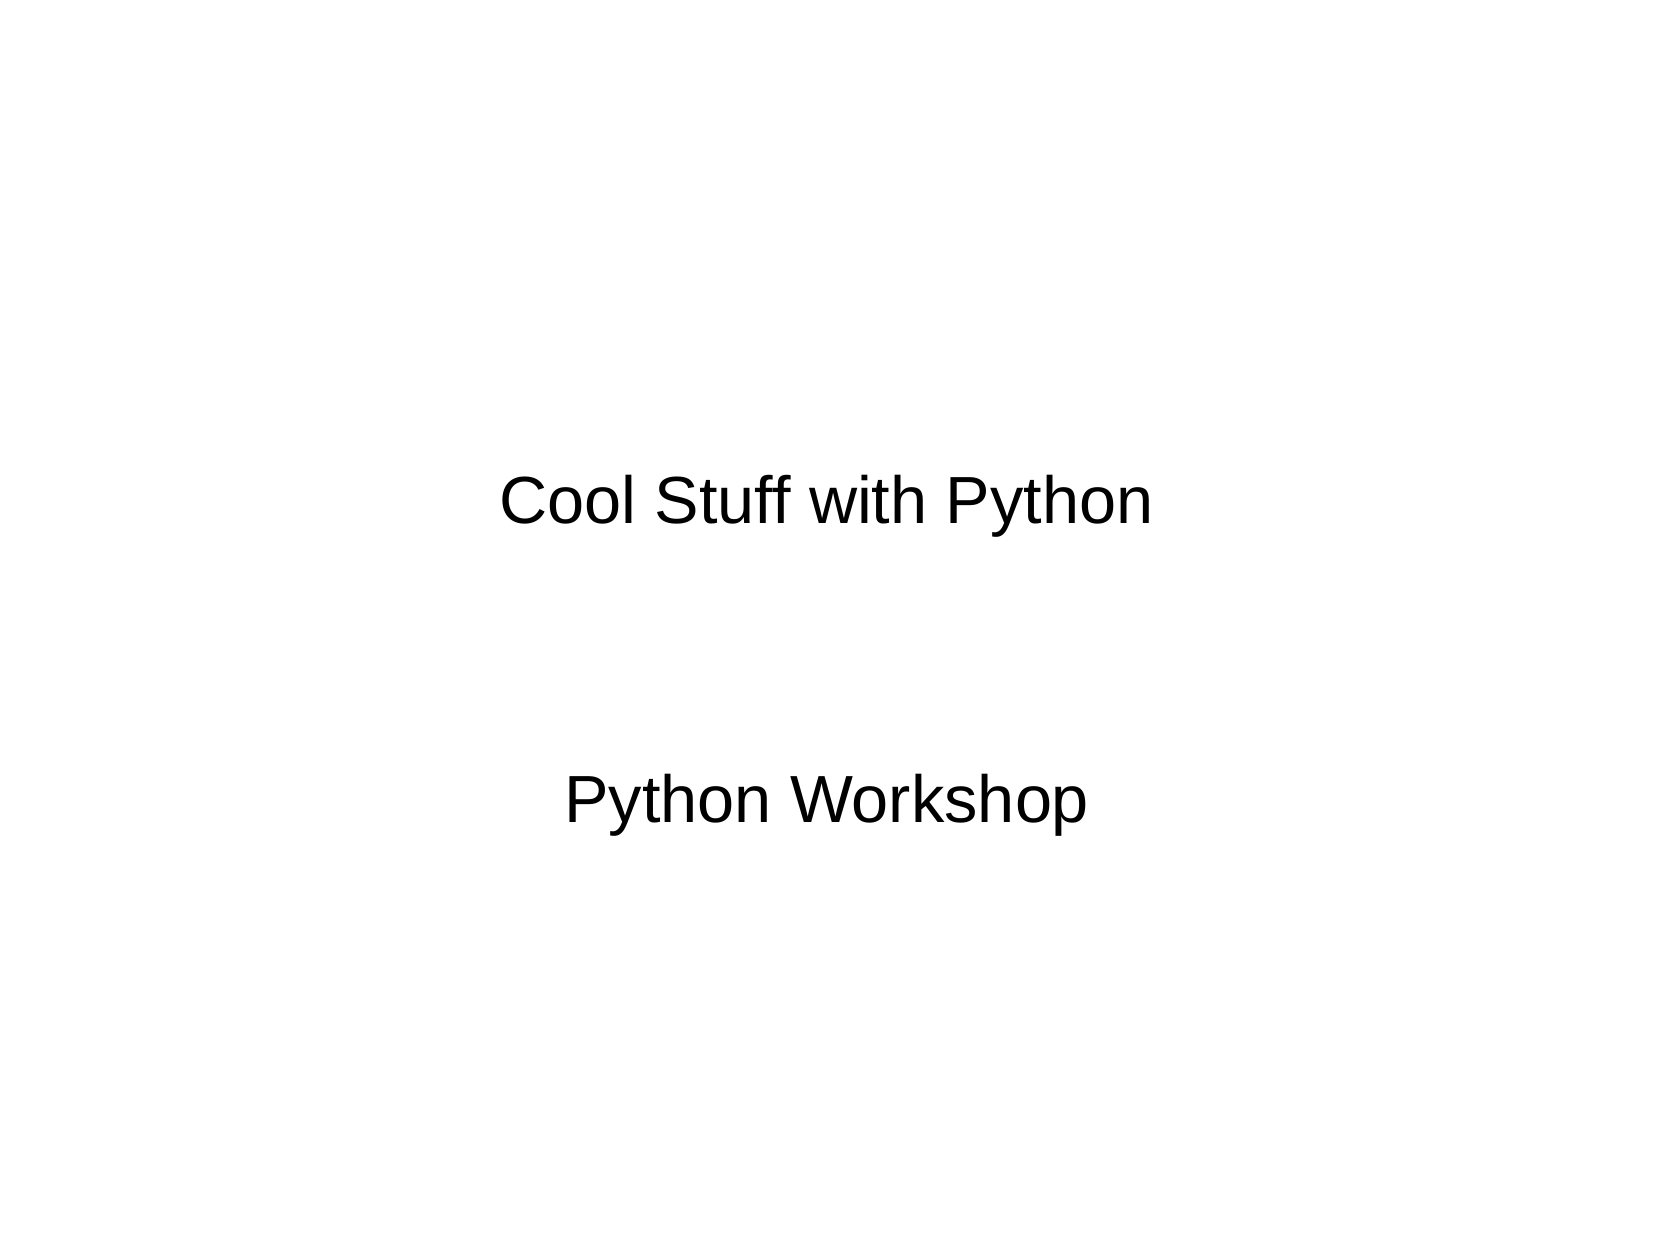

# Cool Stuff with Python
Python Workshop